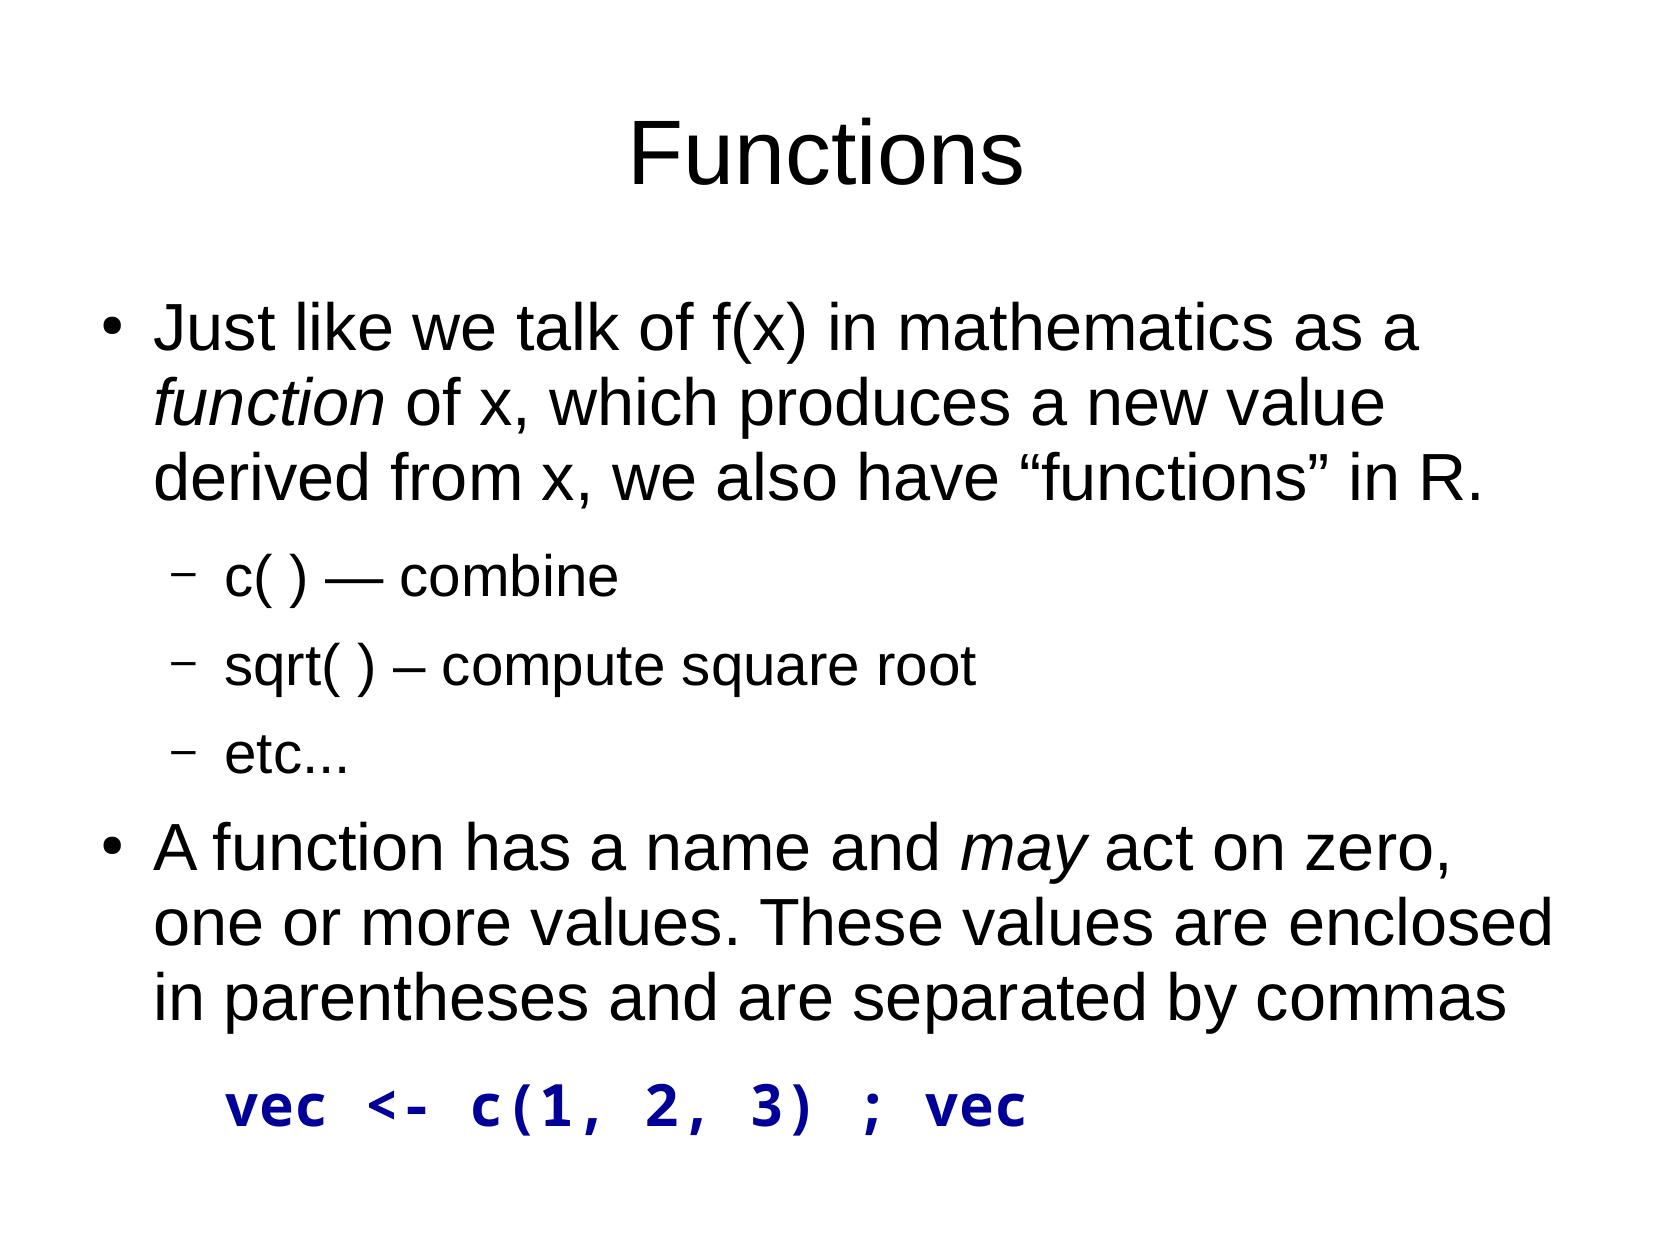

# Functions
Just like we talk of f(x) in mathematics as a function of x, which produces a new value derived from x, we also have “functions” in R.
c( ) — combine
sqrt( ) – compute square root
etc...
A function has a name and may act on zero, one or more values. These values are enclosed in parentheses and are separated by commas
vec <- c(1, 2, 3) ; vec